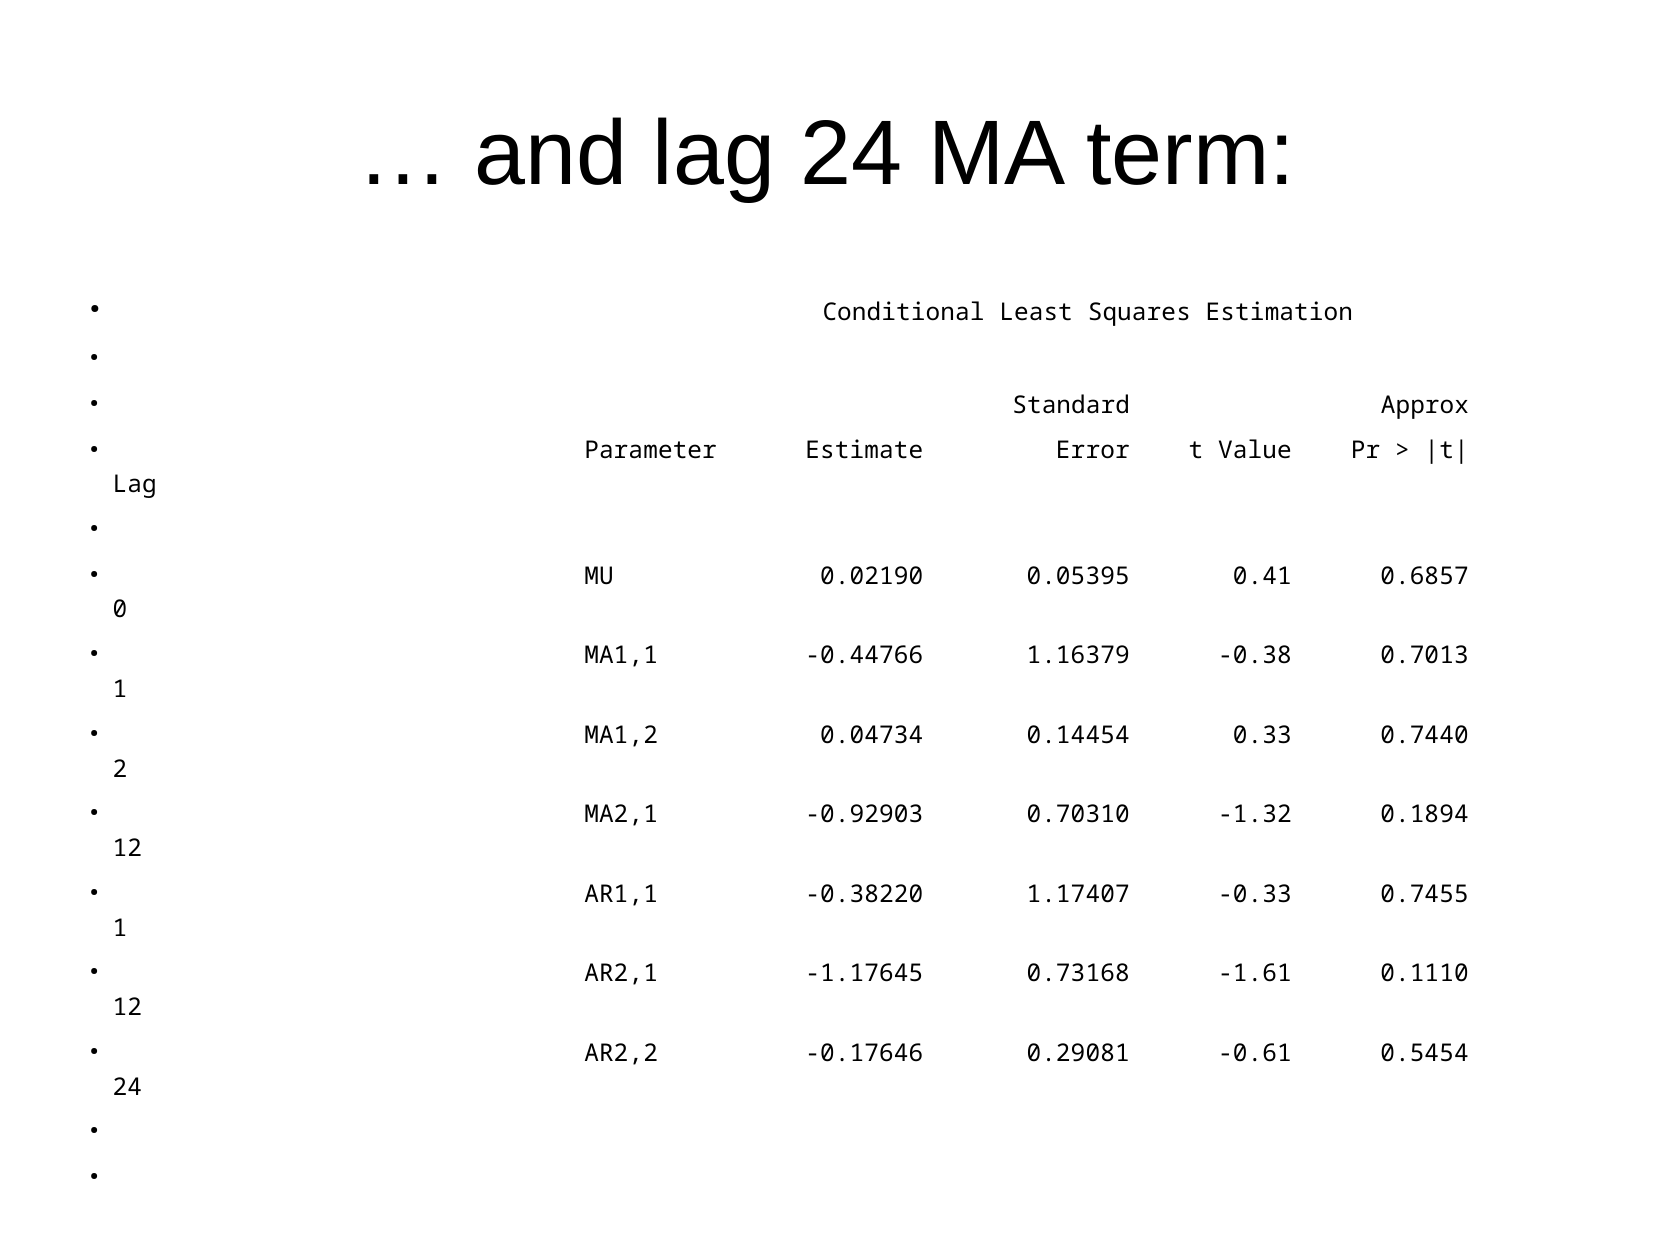

# … and lag 24 MA term:
 Conditional Least Squares Estimation
 Standard Approx
 Parameter Estimate Error t Value Pr > |t| Lag
 MU 0.02190 0.05395 0.41 0.6857 0
 MA1,1 -0.44766 1.16379 -0.38 0.7013 1
 MA1,2 0.04734 0.14454 0.33 0.7440 2
 MA2,1 -0.92903 0.70310 -1.32 0.1894 12
 AR1,1 -0.38220 1.17407 -0.33 0.7455 1
 AR2,1 -1.17645 0.73168 -1.61 0.1110 12
 AR2,2 -0.17646 0.29081 -0.61 0.5454 24